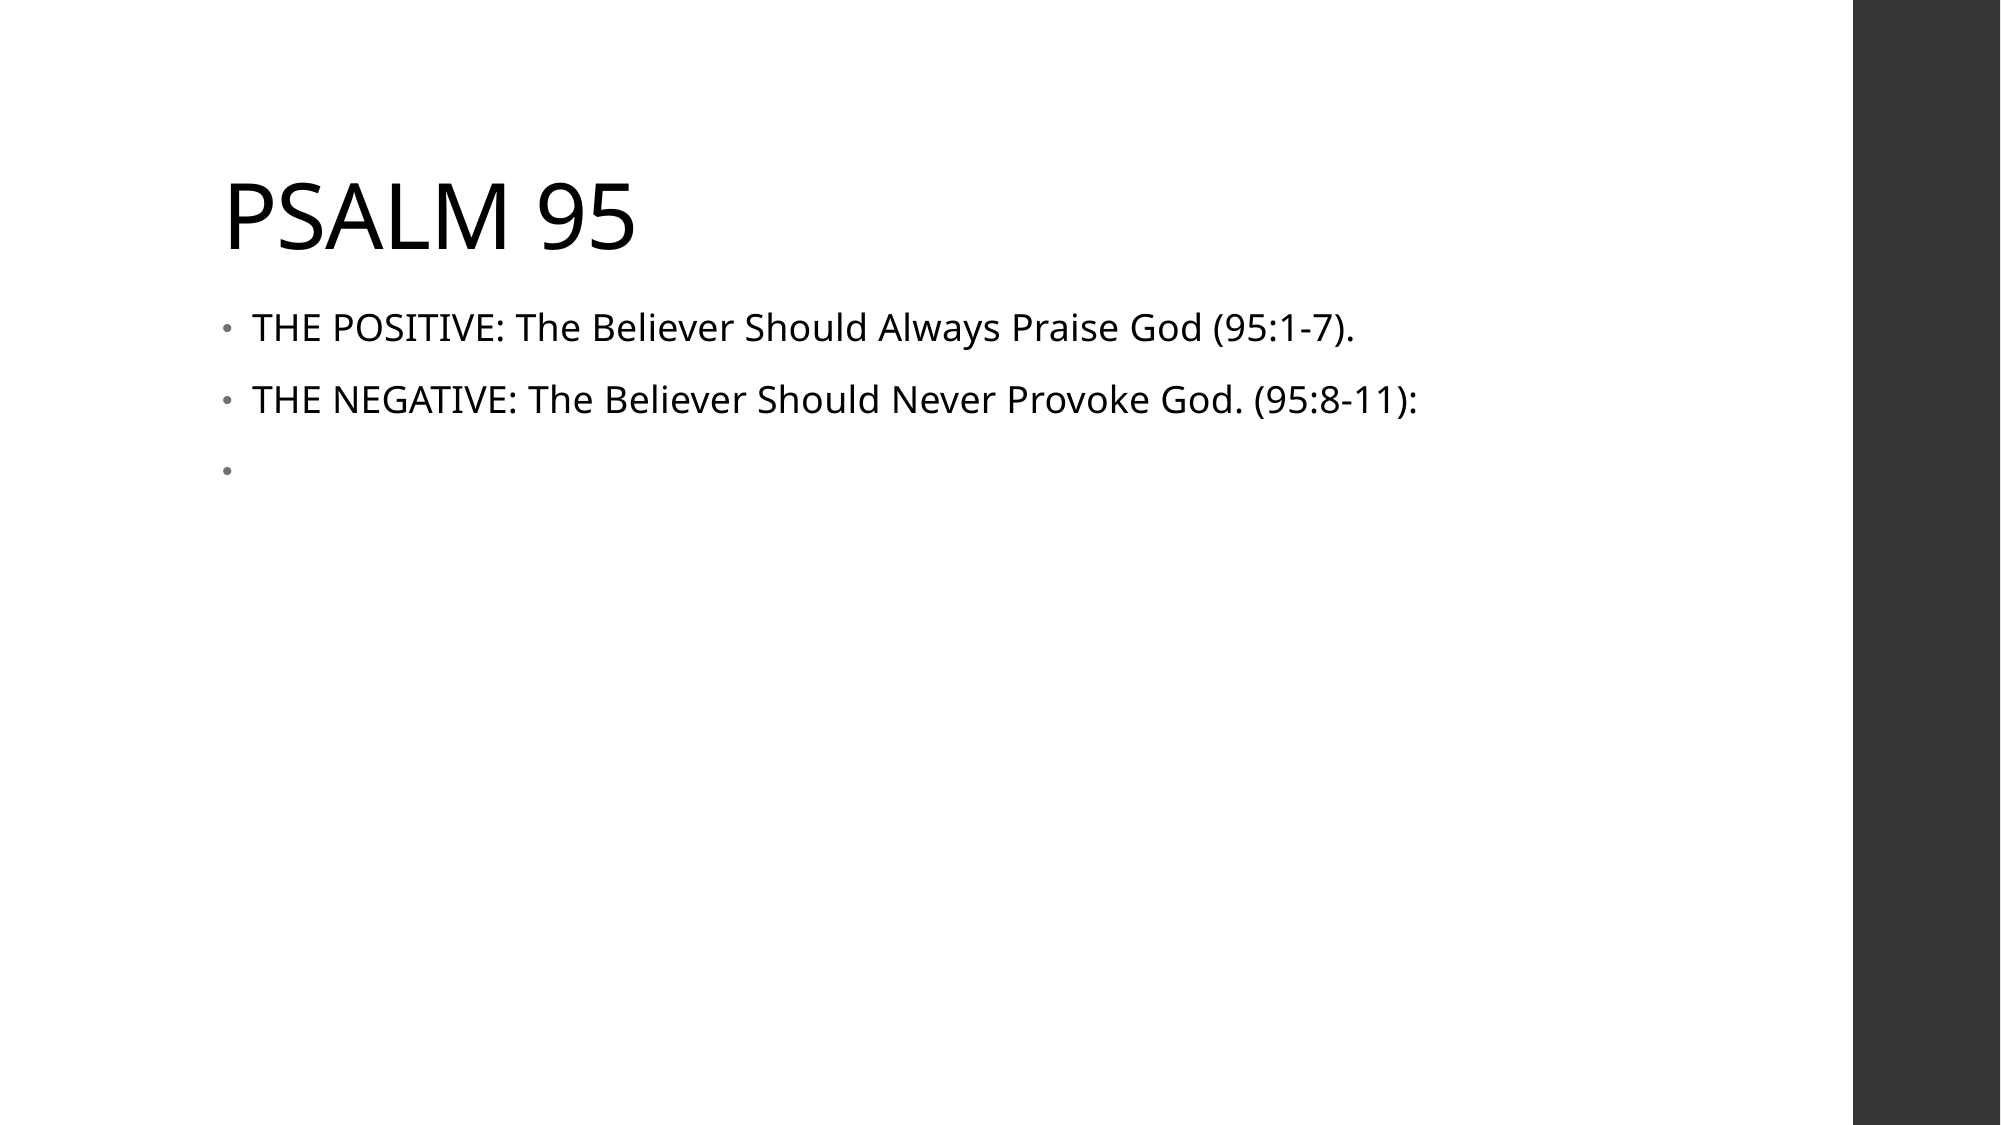

# PSALM 95
THE POSITIVE: The Believer Should Always Praise God (95:1-7).
THE NEGATIVE: The Believer Should Never Provoke God. (95:8-11):